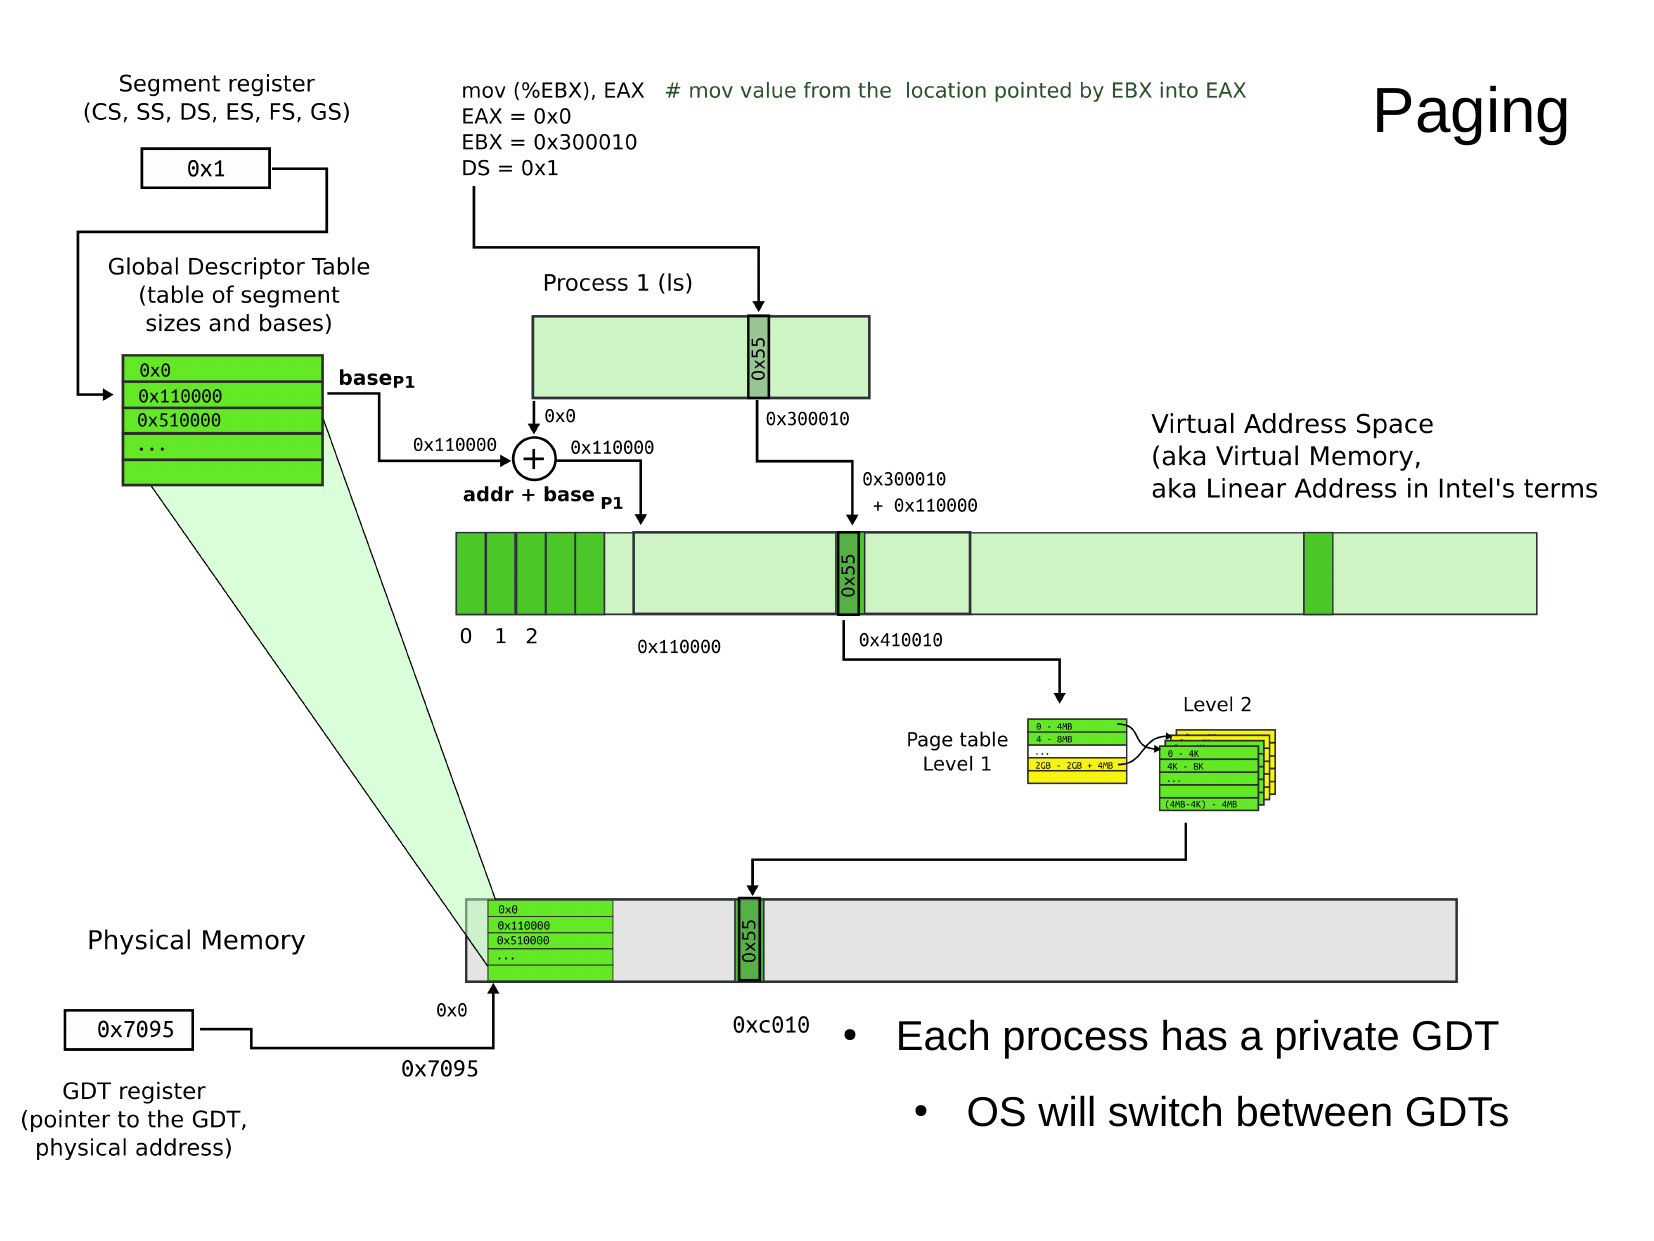

# Paging
Each process has a private GDT
OS will switch between GDTs